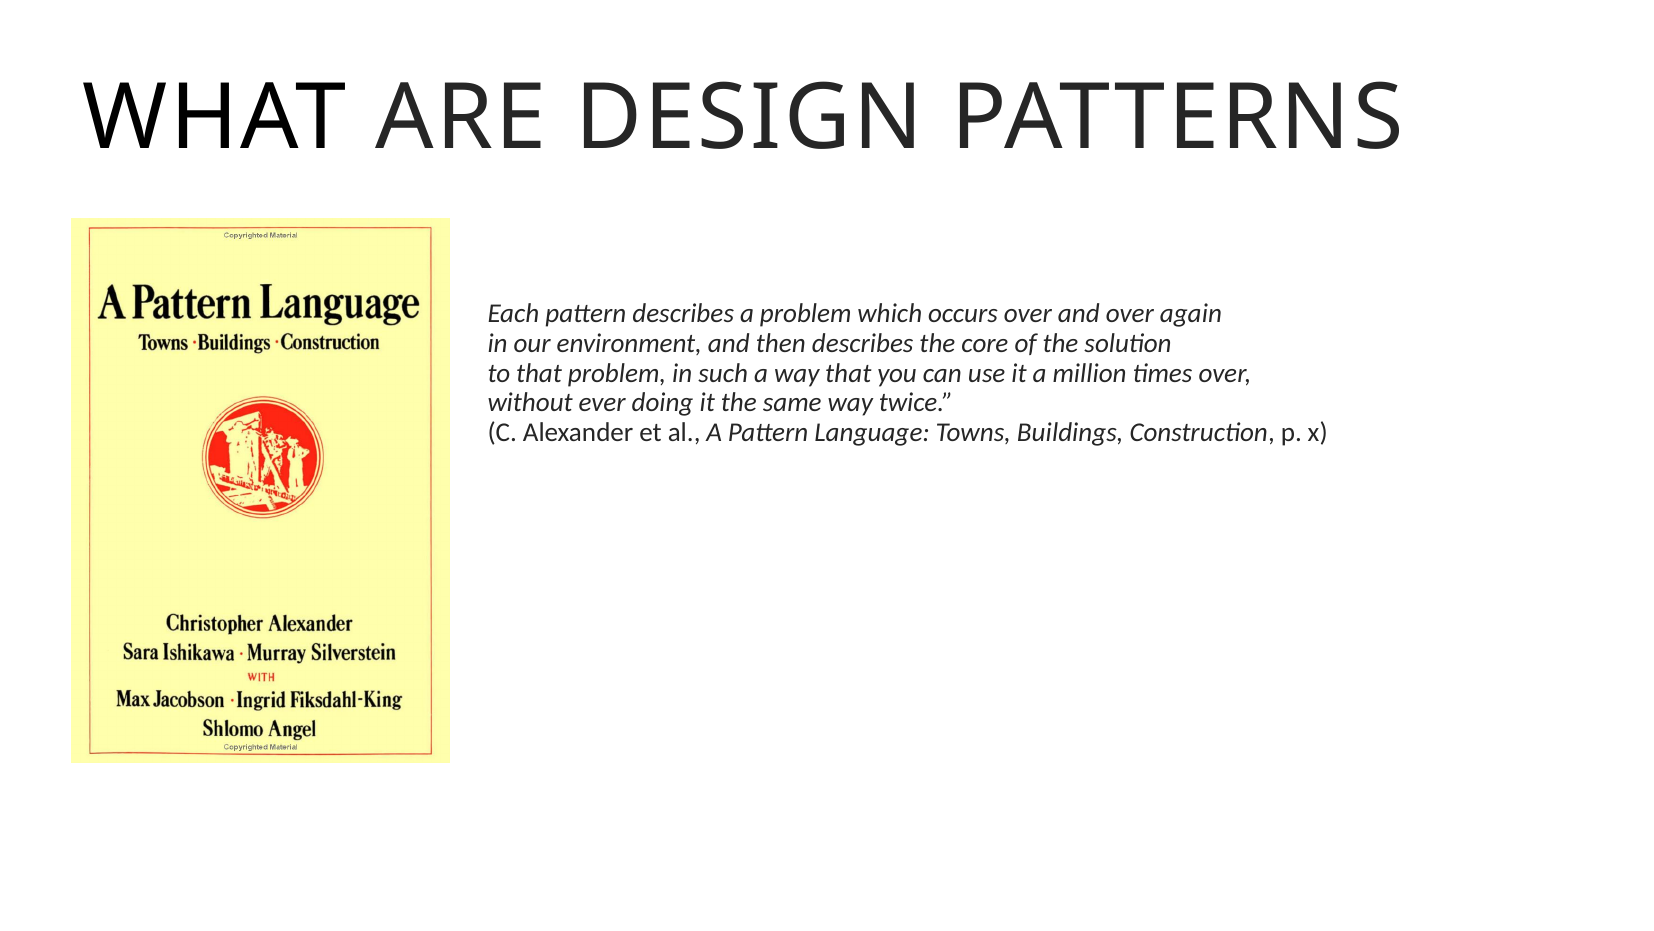

# What ARE DESIGN PATTERNS
Each pattern describes a problem which occurs over and over again
in our environment, and then describes the core of the solution
to that problem, in such a way that you can use it a million times over,
without ever doing it the same way twice.”
(C. Alexander et al., A Pattern Language: Towns, Buildings, Construction, p. x)